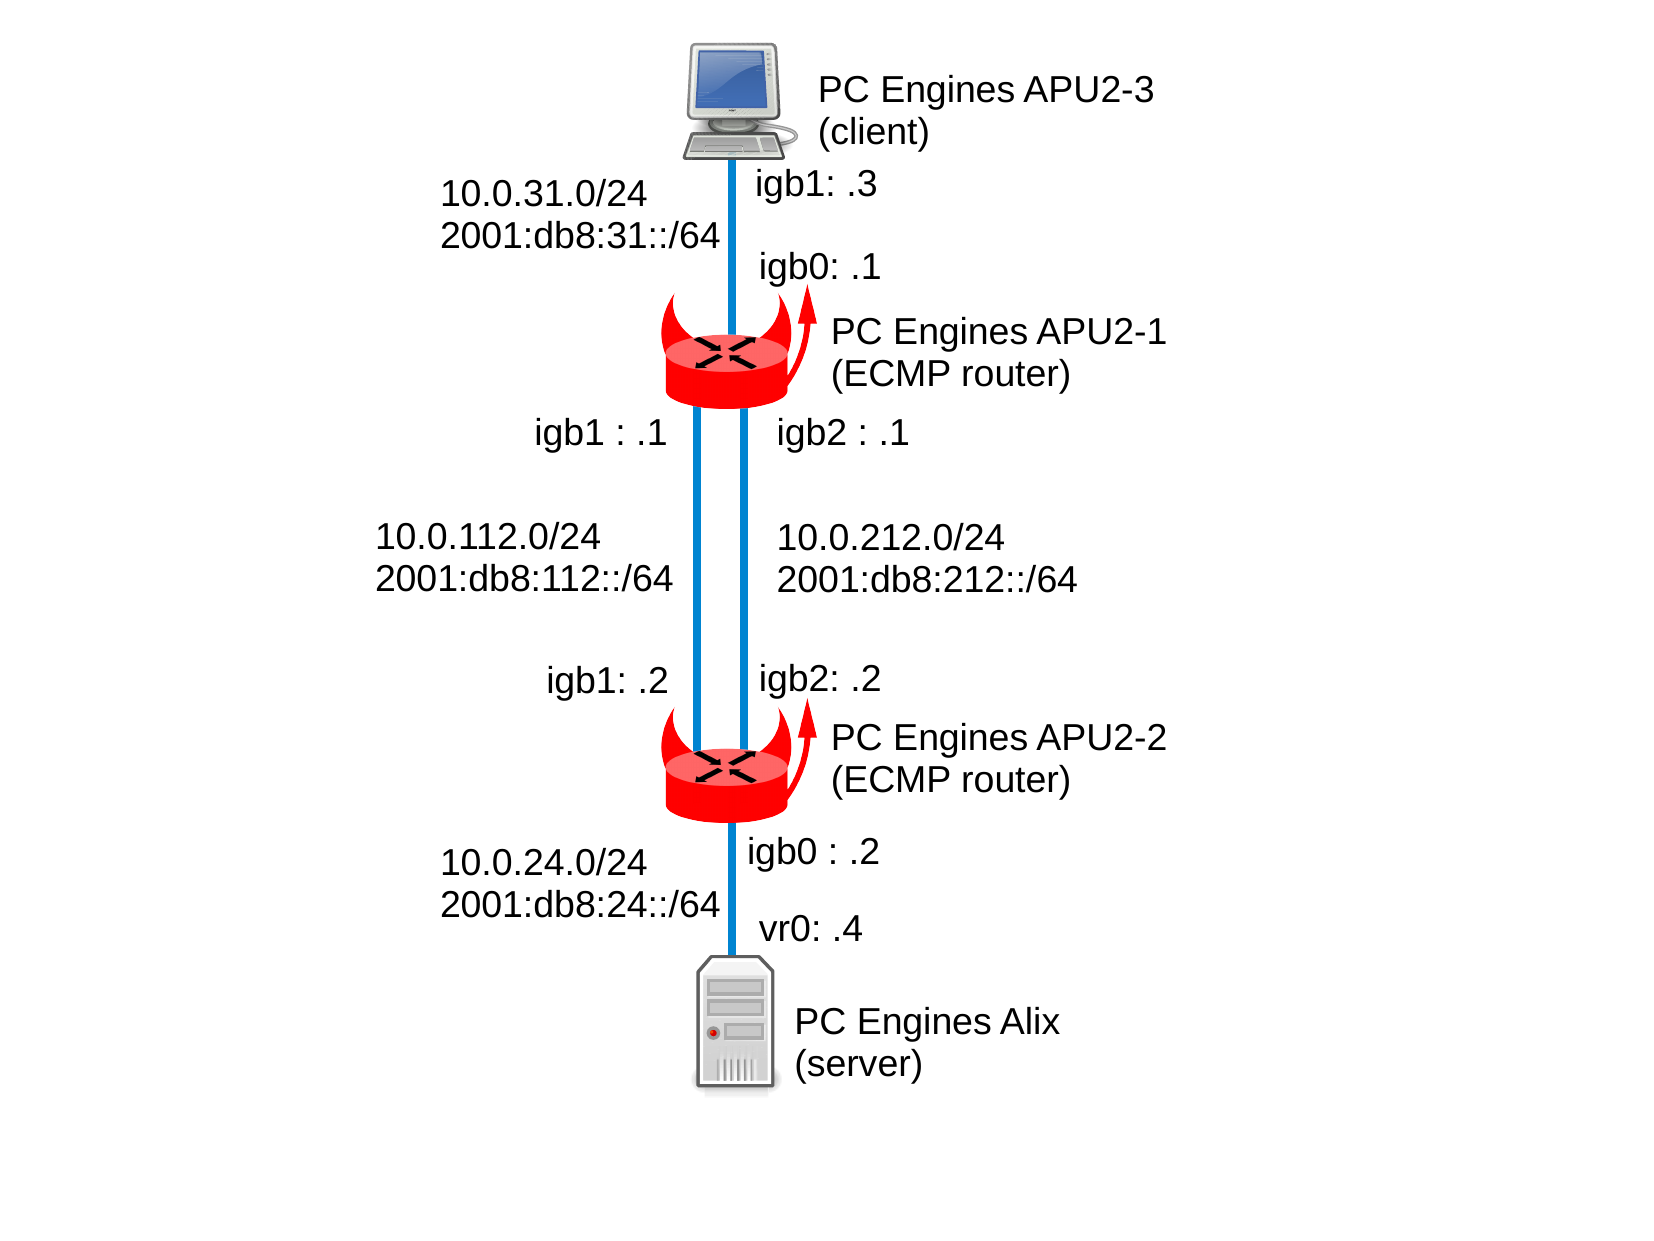

PC Engines APU2-3
(client)
igb1: .3
10.0.31.0/24
2001:db8:31::/64
igb0: .1
PC Engines APU2-1 (ECMP router)
igb1 : .1
igb2 : .1
10.0.112.0/24
2001:db8:112::/64
10.0.212.0/24
2001:db8:212::/64
igb2: .2
igb1: .2
PC Engines APU2-2 (ECMP router)
igb0 : .2
10.0.24.0/24
2001:db8:24::/64
vr0: .4
PC Engines Alix (server)